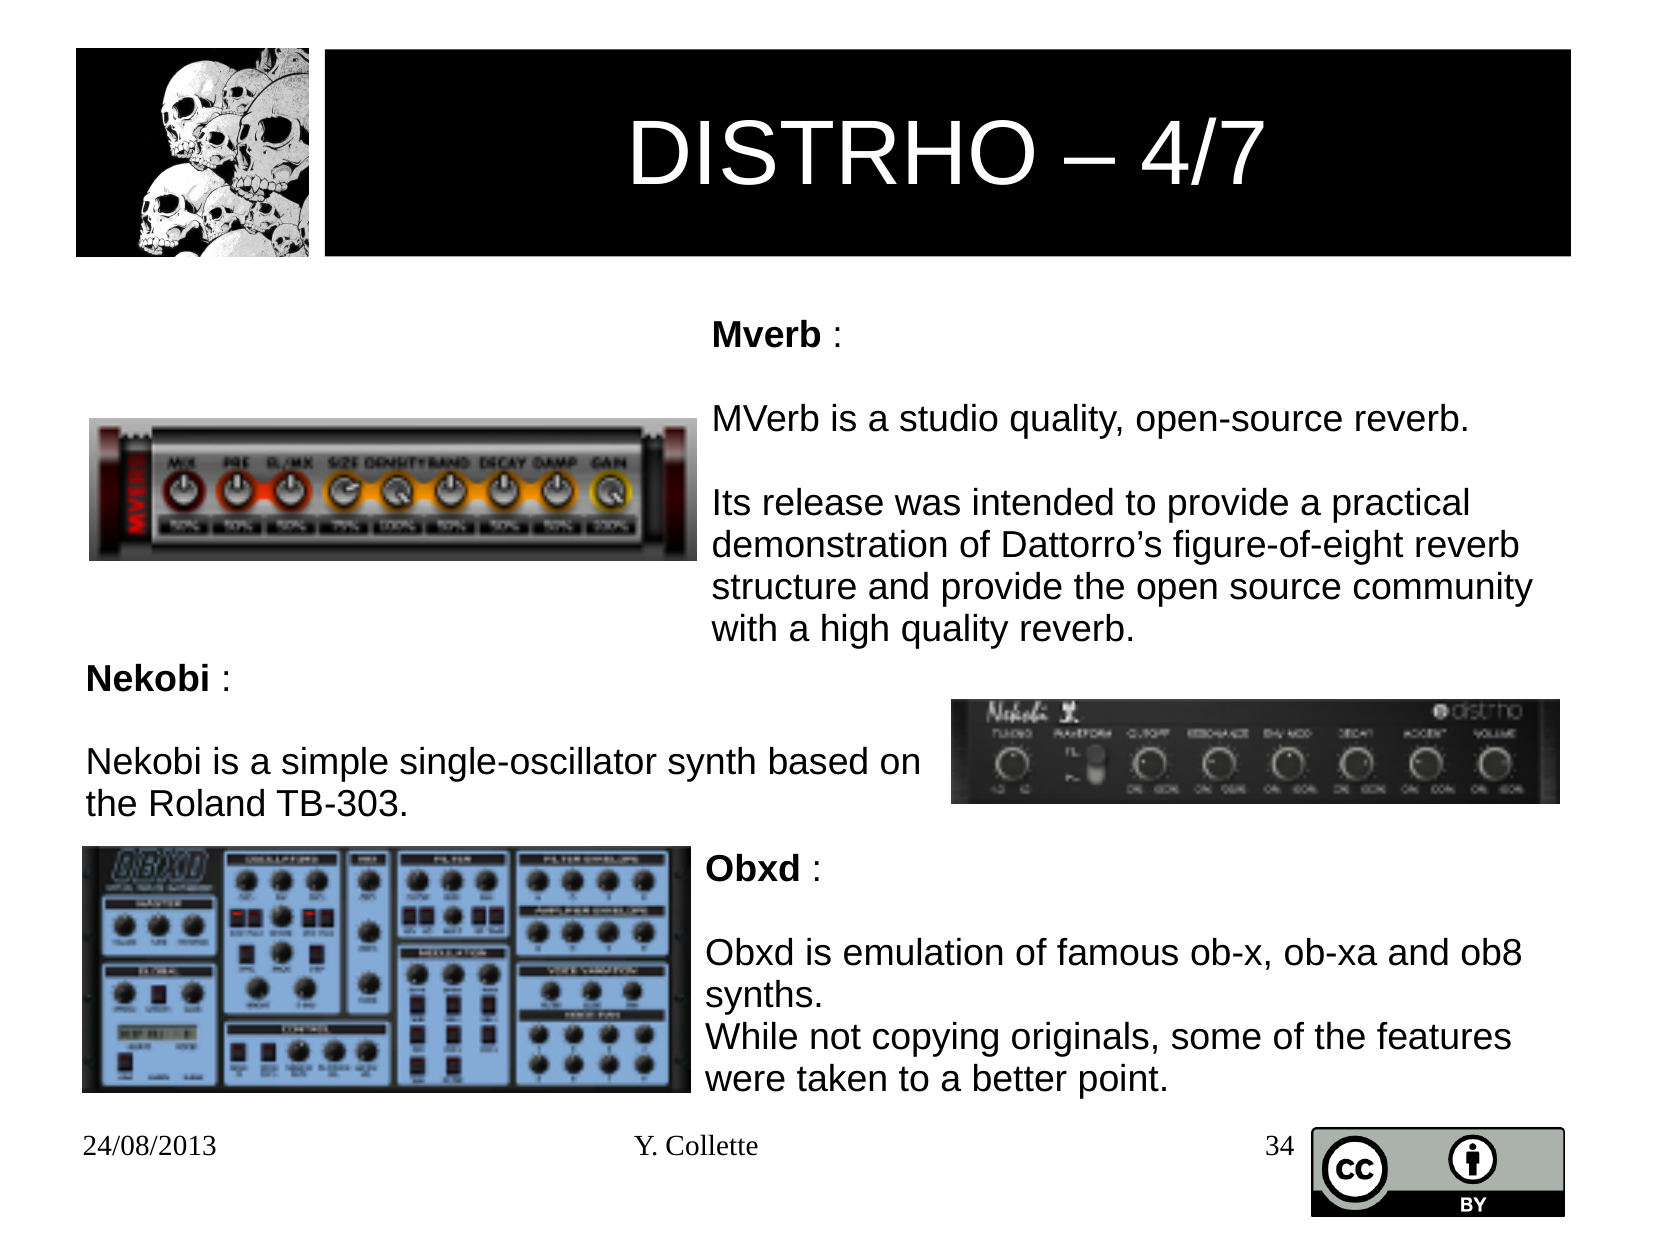

# DISTRHO – 4/7
Mverb :
MVerb is a studio quality, open-source reverb.
Its release was intended to provide a practical demonstration of Dattorro’s figure-of-eight reverb structure and provide the open source community with a high quality reverb.
Nekobi :
Nekobi is a simple single-oscillator synth based on the Roland TB-303.
Obxd :
Obxd is emulation of famous ob-x, ob-xa and ob8 synths.
While not copying originals, some of the features were taken to a better point.
Y. Collette
34